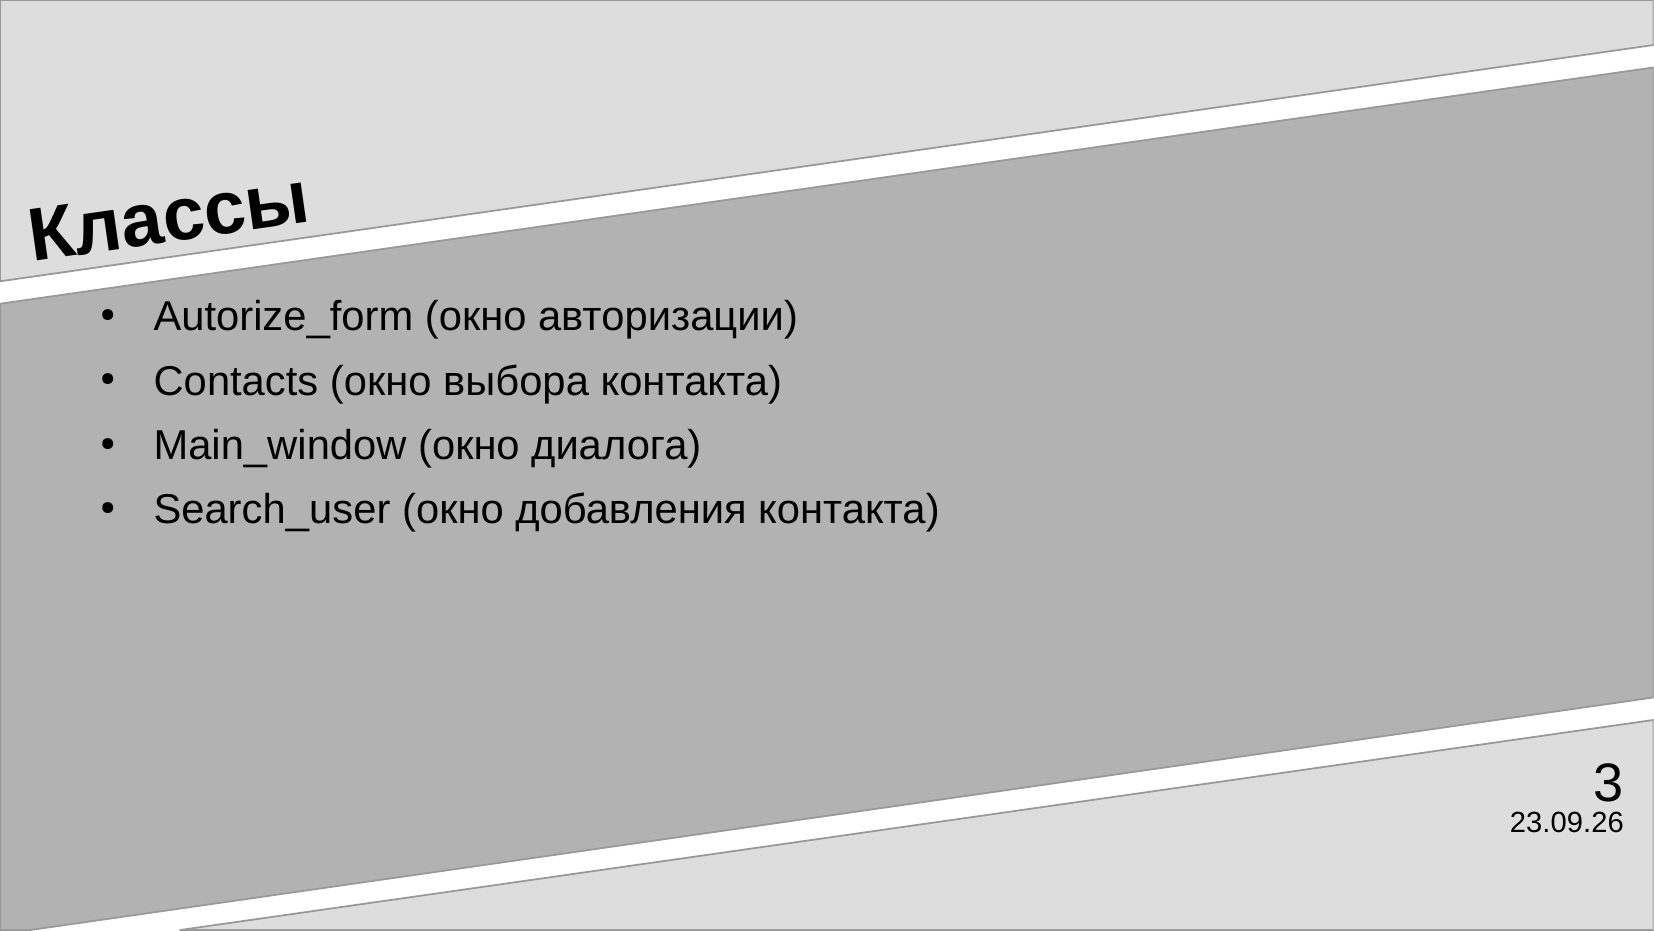

# Классы
Autorize_form (окно авторизации)
Contacts (окно выбора контакта)
Main_window (окно диалога)
Search_user (окно добавления контакта)
3